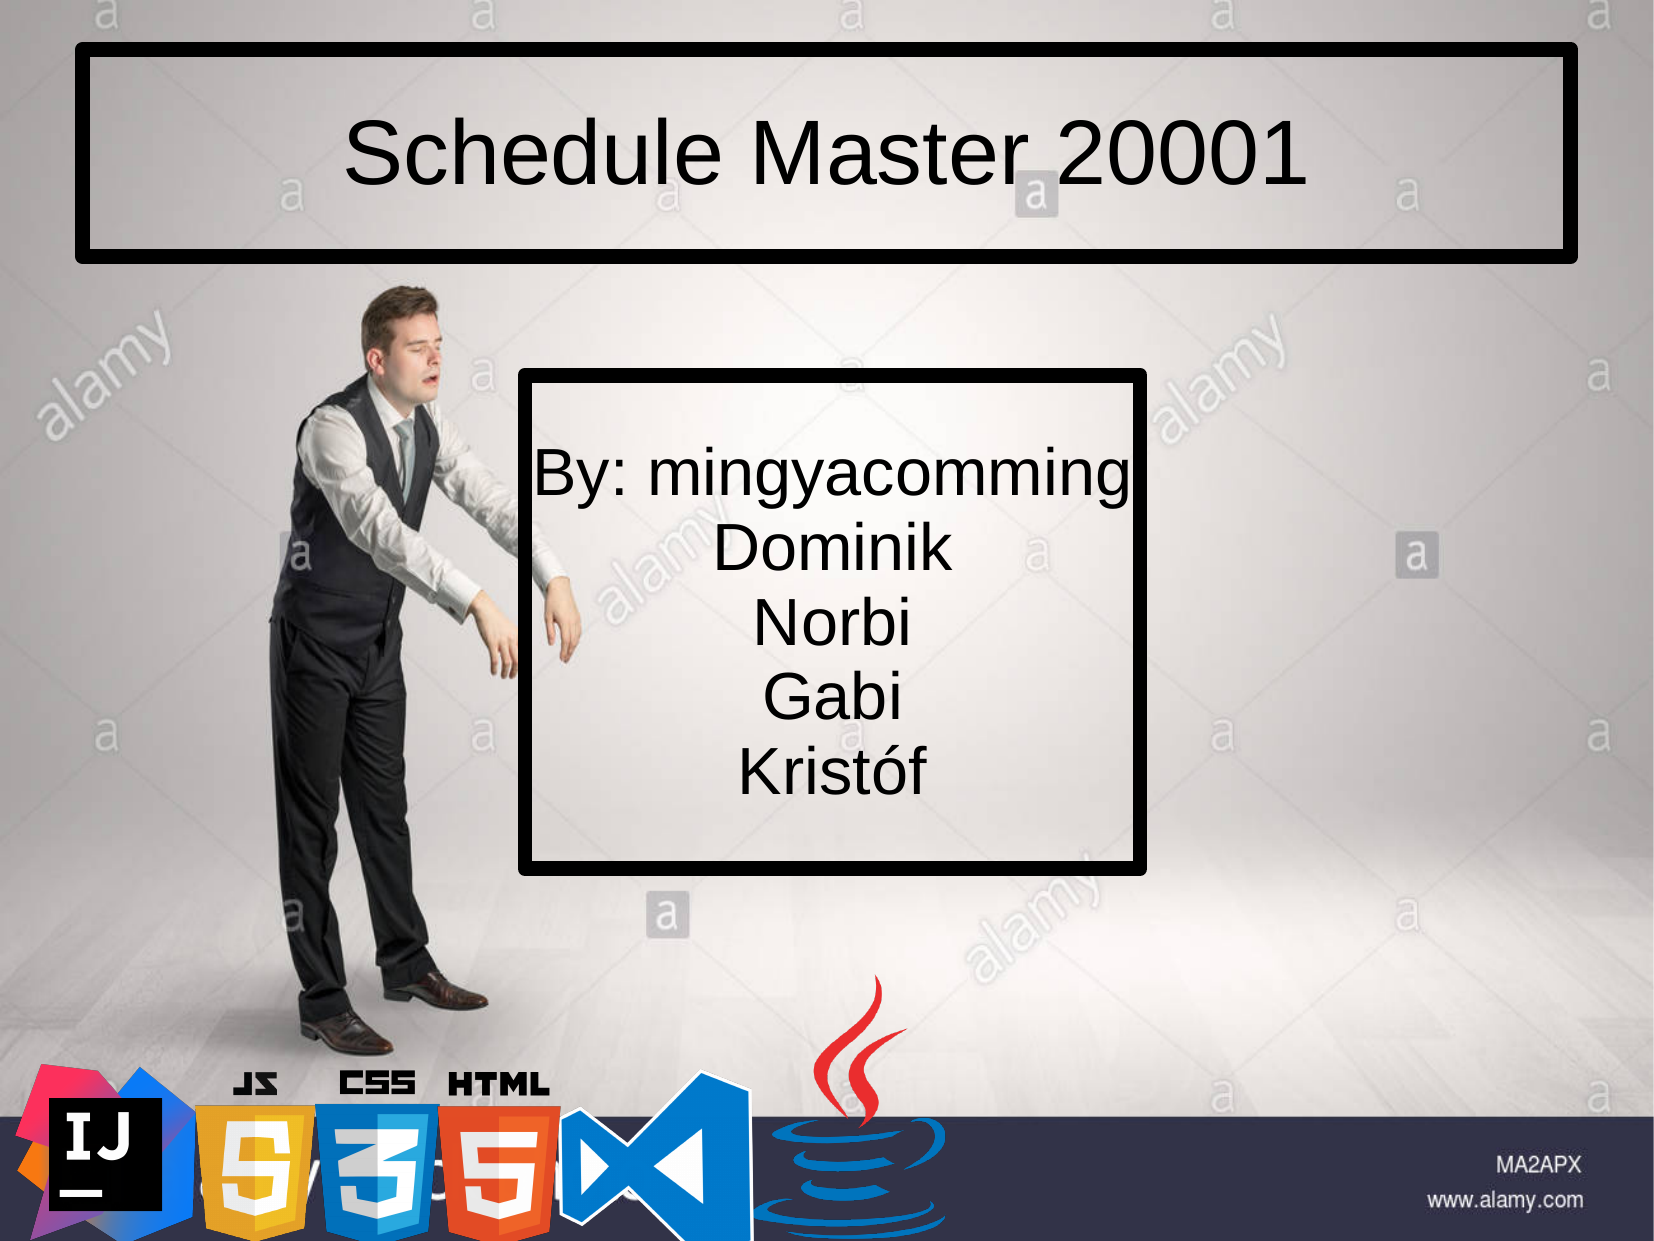

# Schedule Master 20001
By: mingyacomming
Dominik
Norbi
Gabi
Kristóf